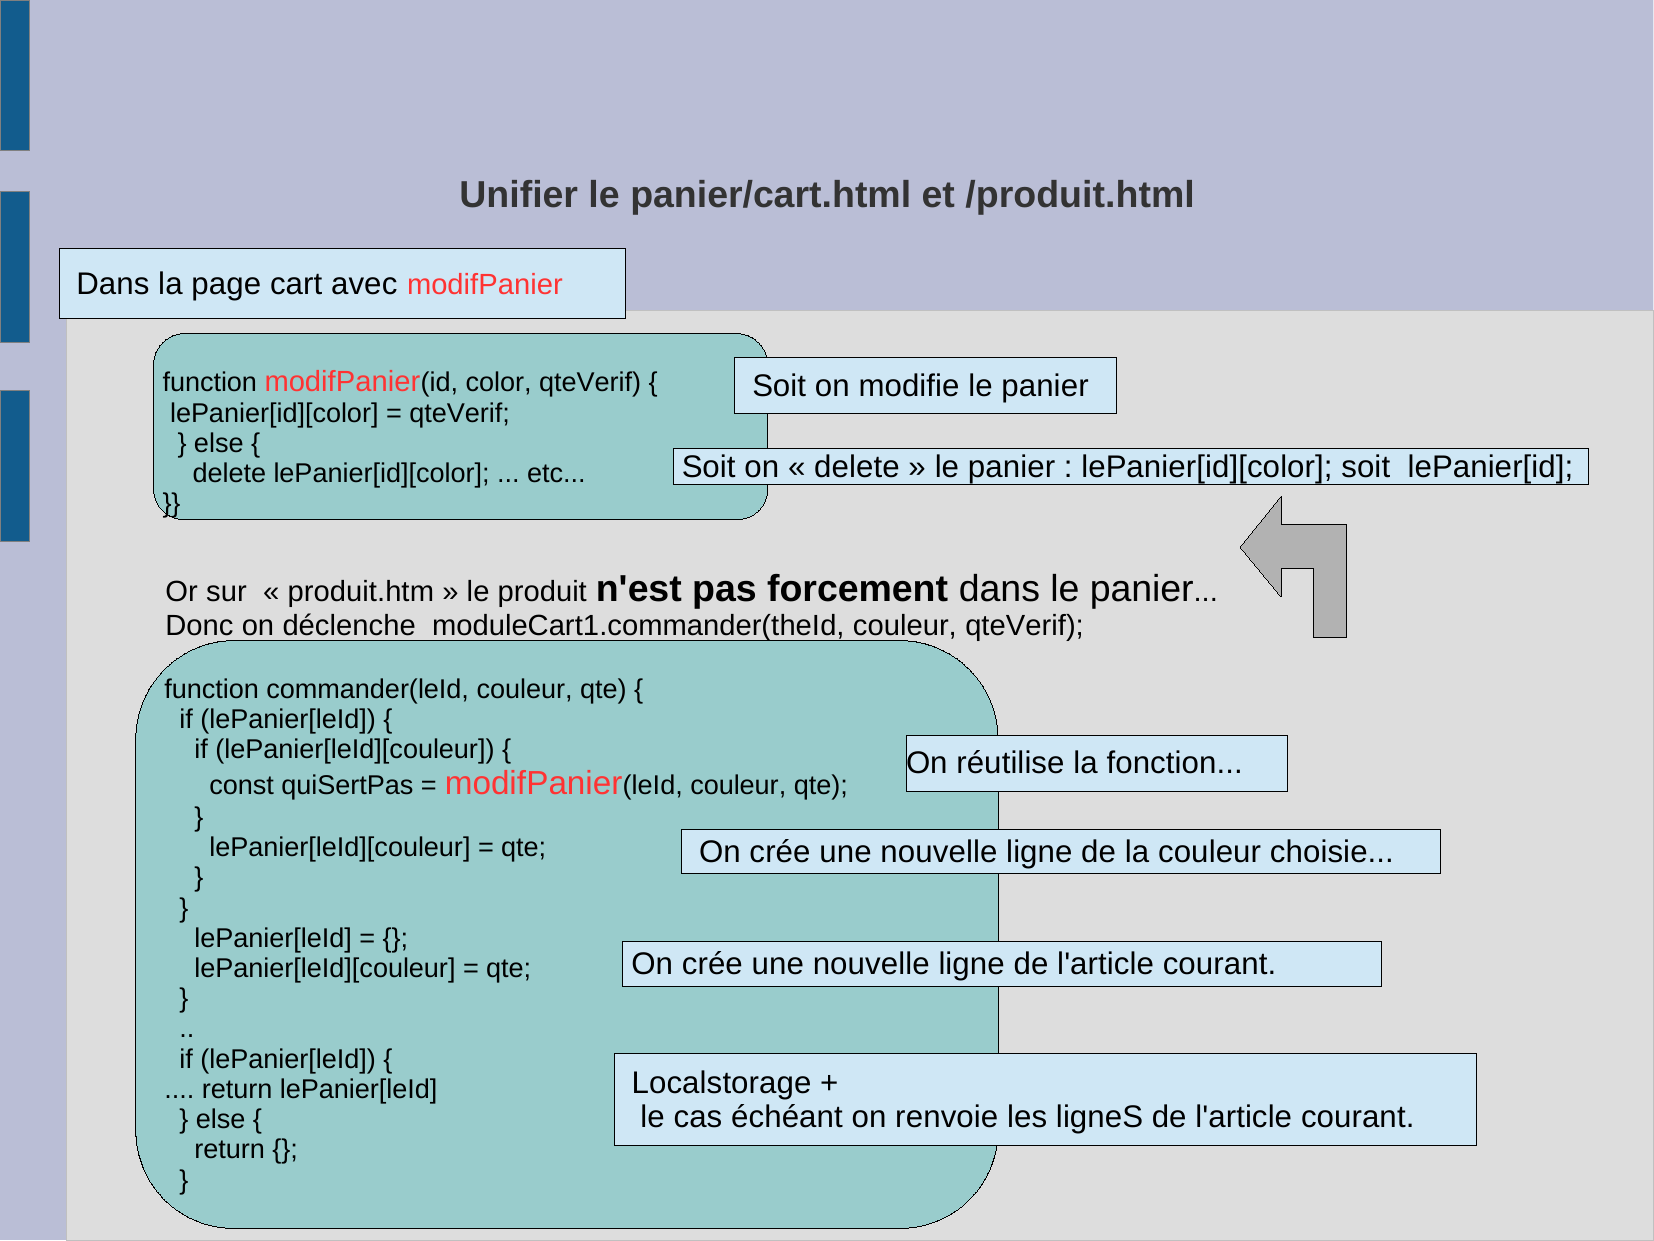

# Unifier le panier/cart.html et /produit.html
 Dans la page cart avec modifPanier
function modifPanier(id, color, qteVerif) {
 lePanier[id][color] = qteVerif;
 } else {
 delete lePanier[id][color]; ... etc...
}}
 Soit on modifie le panier
 Soit on « delete » le panier : lePanier[id][color]; soit lePanier[id];
Or sur « produit.htm » le produit n'est pas forcement dans le panier...
Donc on déclenche moduleCart1.commander(theId, couleur, qteVerif);
function commander(leId, couleur, qte) {
 if (lePanier[leId]) {
 if (lePanier[leId][couleur]) {
 const quiSertPas = modifPanier(leId, couleur, qte);
 }
 lePanier[leId][couleur] = qte;
 }
 }
 lePanier[leId] = {};
 lePanier[leId][couleur] = qte;
 }
 ..
 if (lePanier[leId]) {
.... return lePanier[leId]
 } else {
 return {};
 }
On réutilise la fonction...
 On crée une nouvelle ligne de la couleur choisie...
 On crée une nouvelle ligne de l'article courant.
 Localstorage +
 le cas échéant on renvoie les ligneS de l'article courant.